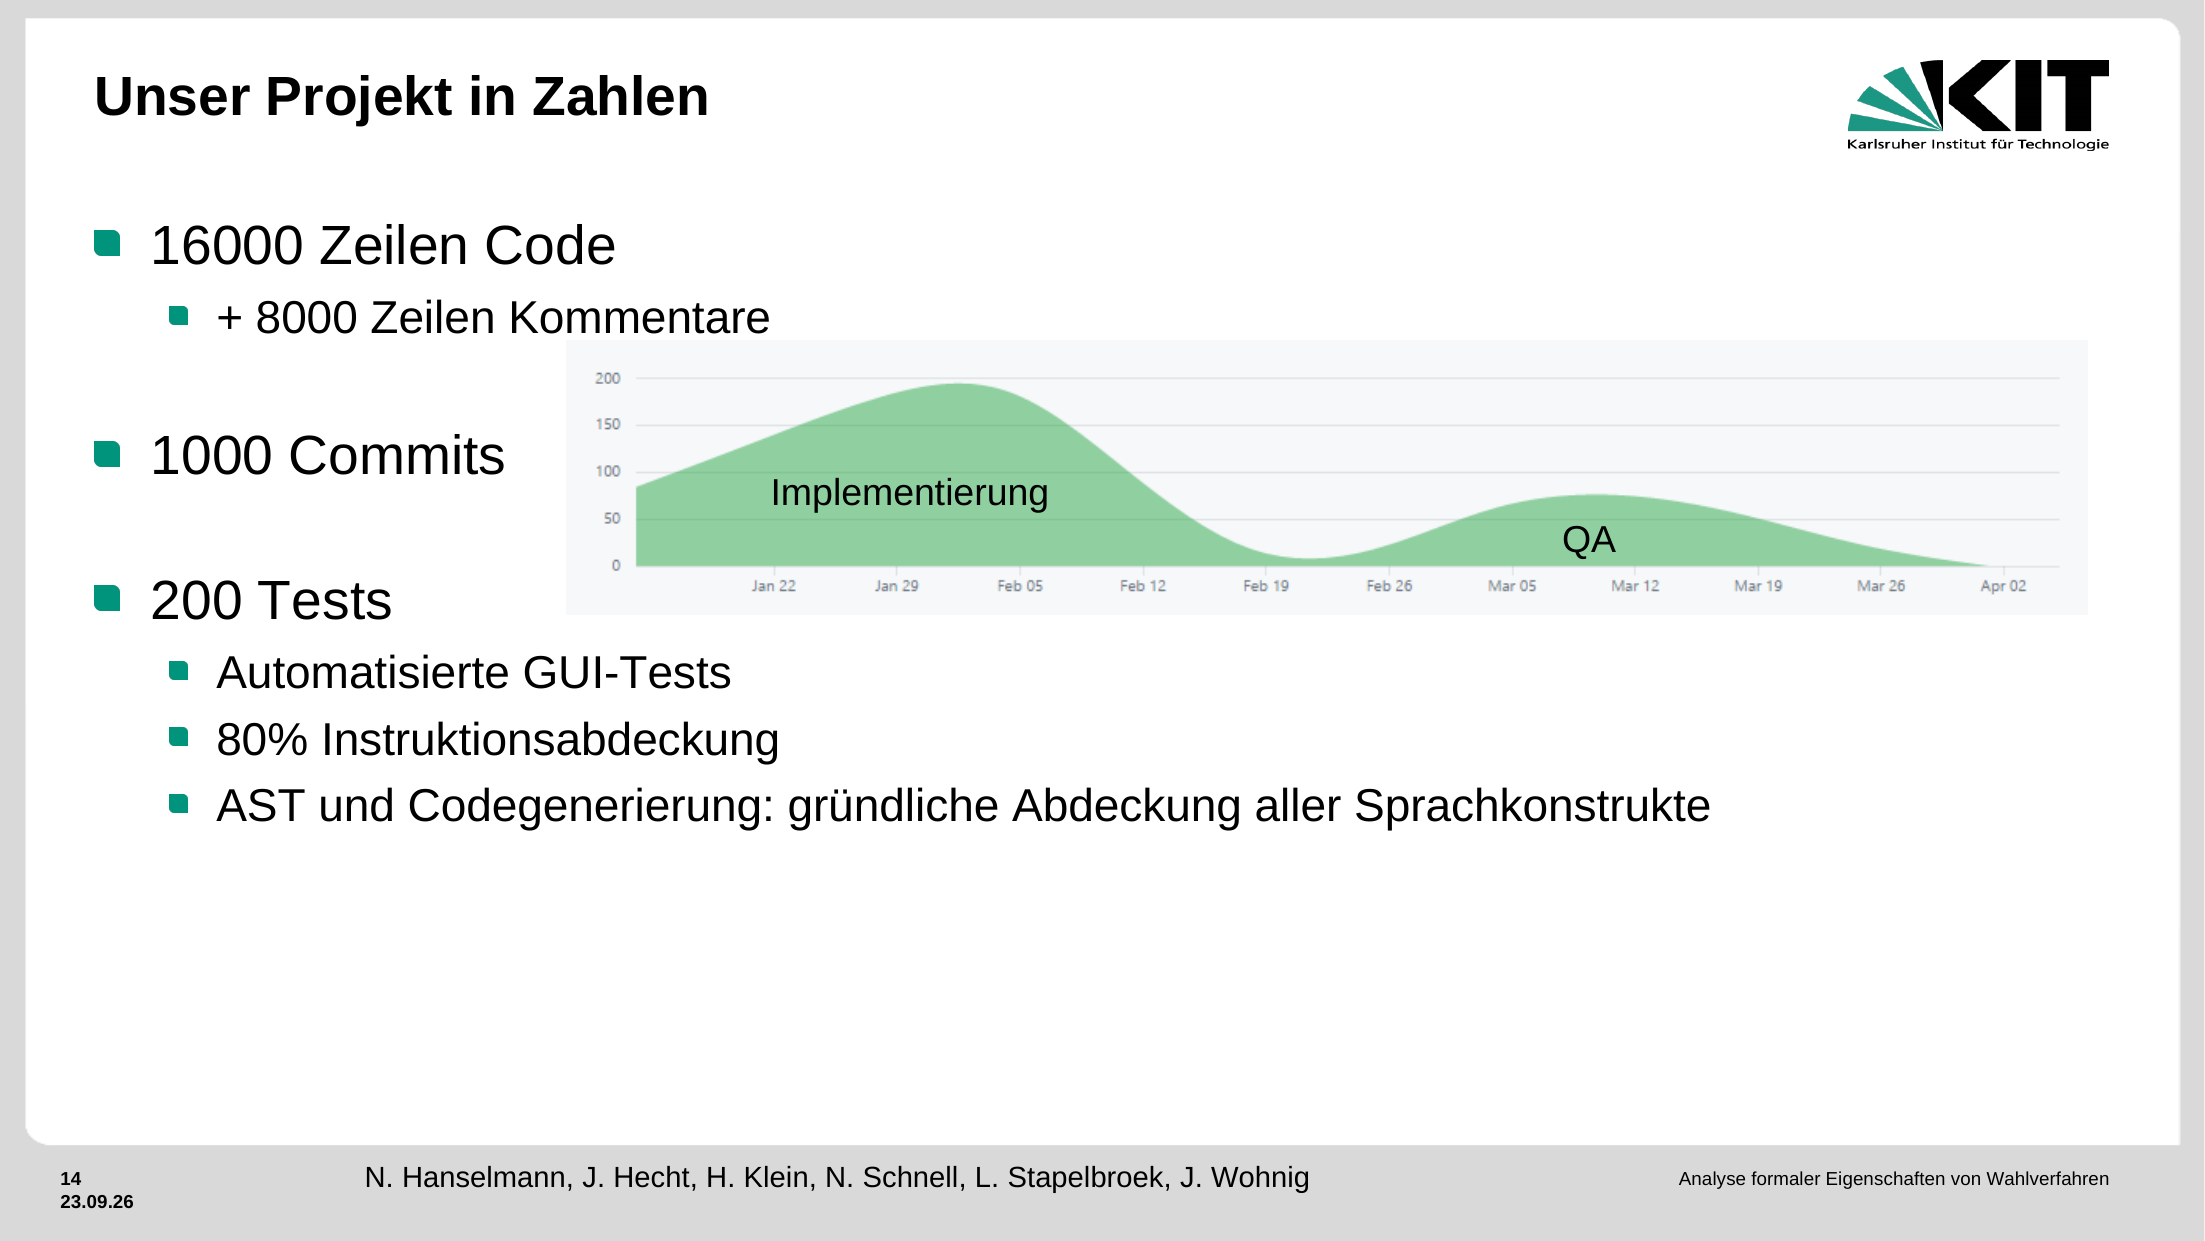

# Unser Projekt in Zahlen
16000 Zeilen Code
+ 8000 Zeilen Kommentare
1000 Commits
200 Tests
Automatisierte GUI-Tests
80% Instruktionsabdeckung
AST und Codegenerierung: gründliche Abdeckung aller Sprachkonstrukte
Implementierung
QA
Prof. Max Mustermann – Präsentationstitel